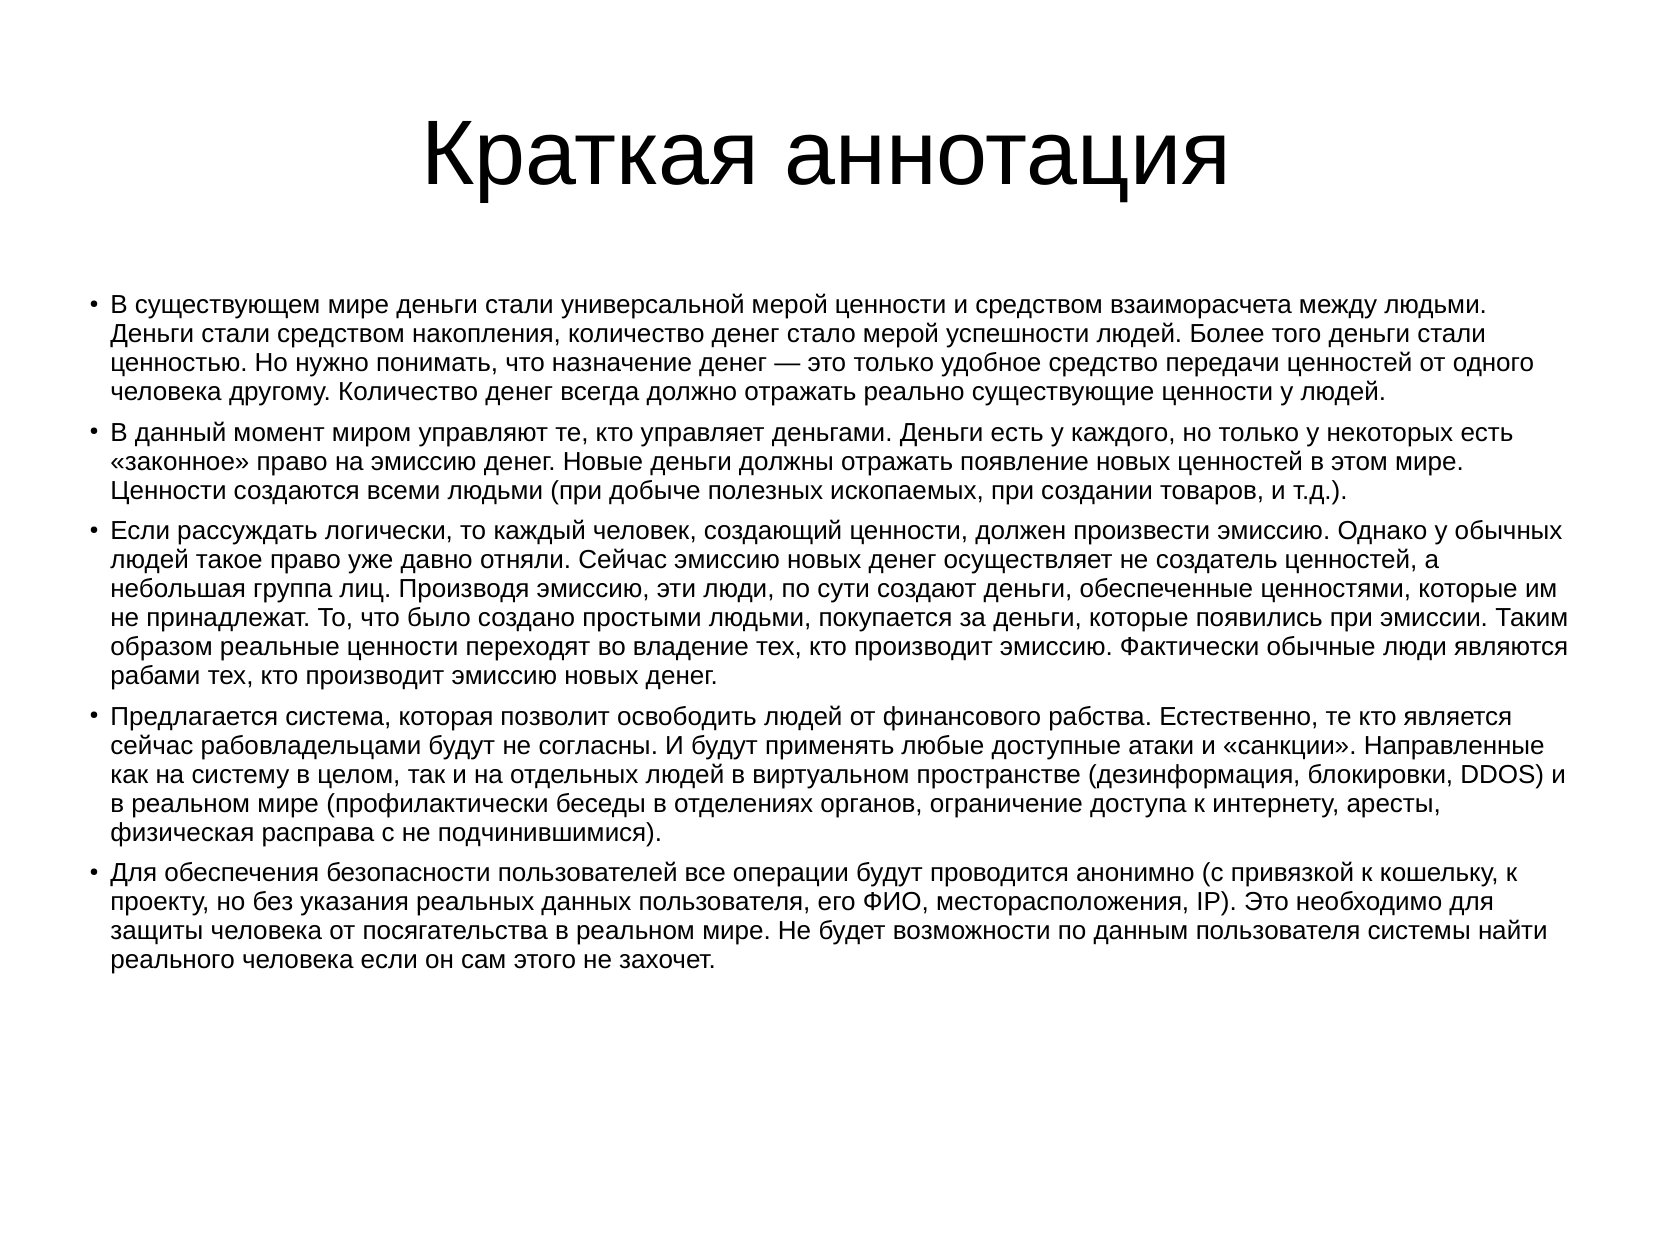

# Краткая аннотация
В существующем мире деньги стали универсальной мерой ценности и средством взаиморасчета между людьми. Деньги стали средством накопления, количество денег стало мерой успешности людей. Более того деньги стали ценностью. Но нужно понимать, что назначение денег — это только удобное средство передачи ценностей от одного человека другому. Количество денег всегда должно отражать реально существующие ценности у людей.
В данный момент миром управляют те, кто управляет деньгами. Деньги есть у каждого, но только у некоторых есть «законное» право на эмиссию денег. Новые деньги должны отражать появление новых ценностей в этом мире. Ценности создаются всеми людьми (при добыче полезных ископаемых, при создании товаров, и т.д.).
Если рассуждать логически, то каждый человек, создающий ценности, должен произвести эмиссию. Однако у обычных людей такое право уже давно отняли. Сейчас эмиссию новых денег осуществляет не создатель ценностей, а небольшая группа лиц. Производя эмиссию, эти люди, по сути создают деньги, обеспеченные ценностями, которые им не принадлежат. То, что было создано простыми людьми, покупается за деньги, которые появились при эмиссии. Таким образом реальные ценности переходят во владение тех, кто производит эмиссию. Фактически обычные люди являются рабами тех, кто производит эмиссию новых денег.
Предлагается система, которая позволит освободить людей от финансового рабства. Естественно, те кто является сейчас рабовладельцами будут не согласны. И будут применять любые доступные атаки и «санкции». Направленные как на систему в целом, так и на отдельных людей в виртуальном пространстве (дезинформация, блокировки, DDOS) и в реальном мире (профилактически беседы в отделениях органов, ограничение доступа к интернету, аресты, физическая расправа с не подчинившимися).
Для обеспечения безопасности пользователей все операции будут проводится анонимно (с привязкой к кошельку, к проекту, но без указания реальных данных пользователя, его ФИО, месторасположения, IP). Это необходимо для защиты человека от посягательства в реальном мире. Не будет возможности по данным пользователя системы найти реального человека если он сам этого не захочет.